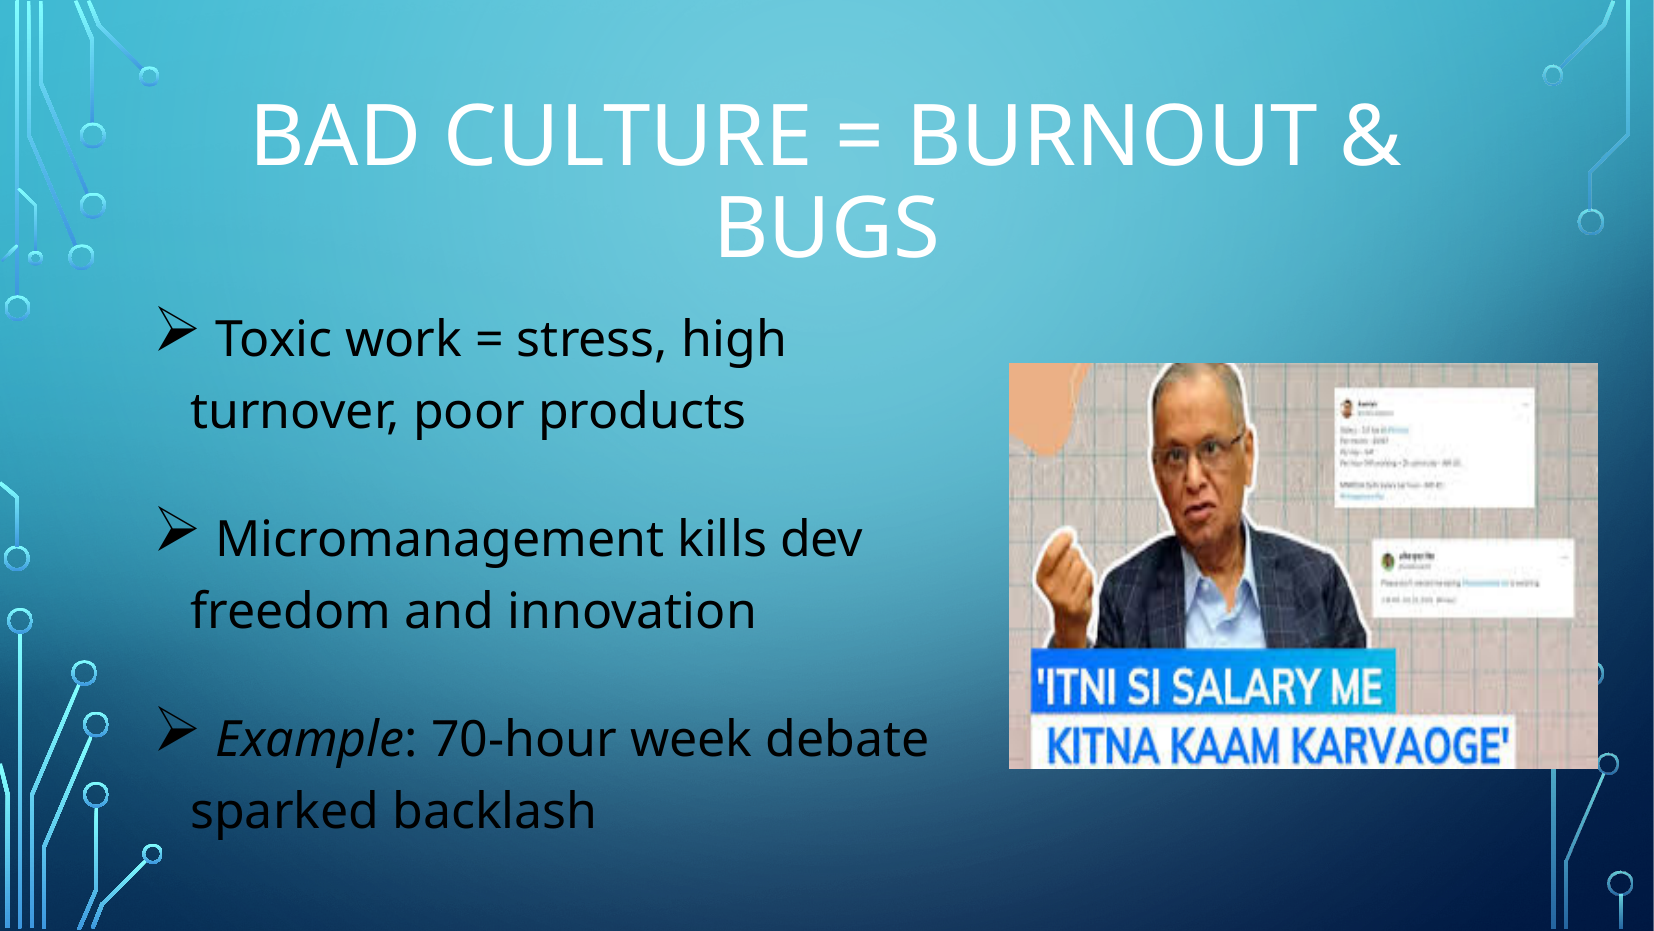

# Bad Culture = Burnout & Bugs
 Toxic work = stress, high turnover, poor products
 Micromanagement kills dev freedom and innovation
 Example: 70-hour week debate sparked backlash